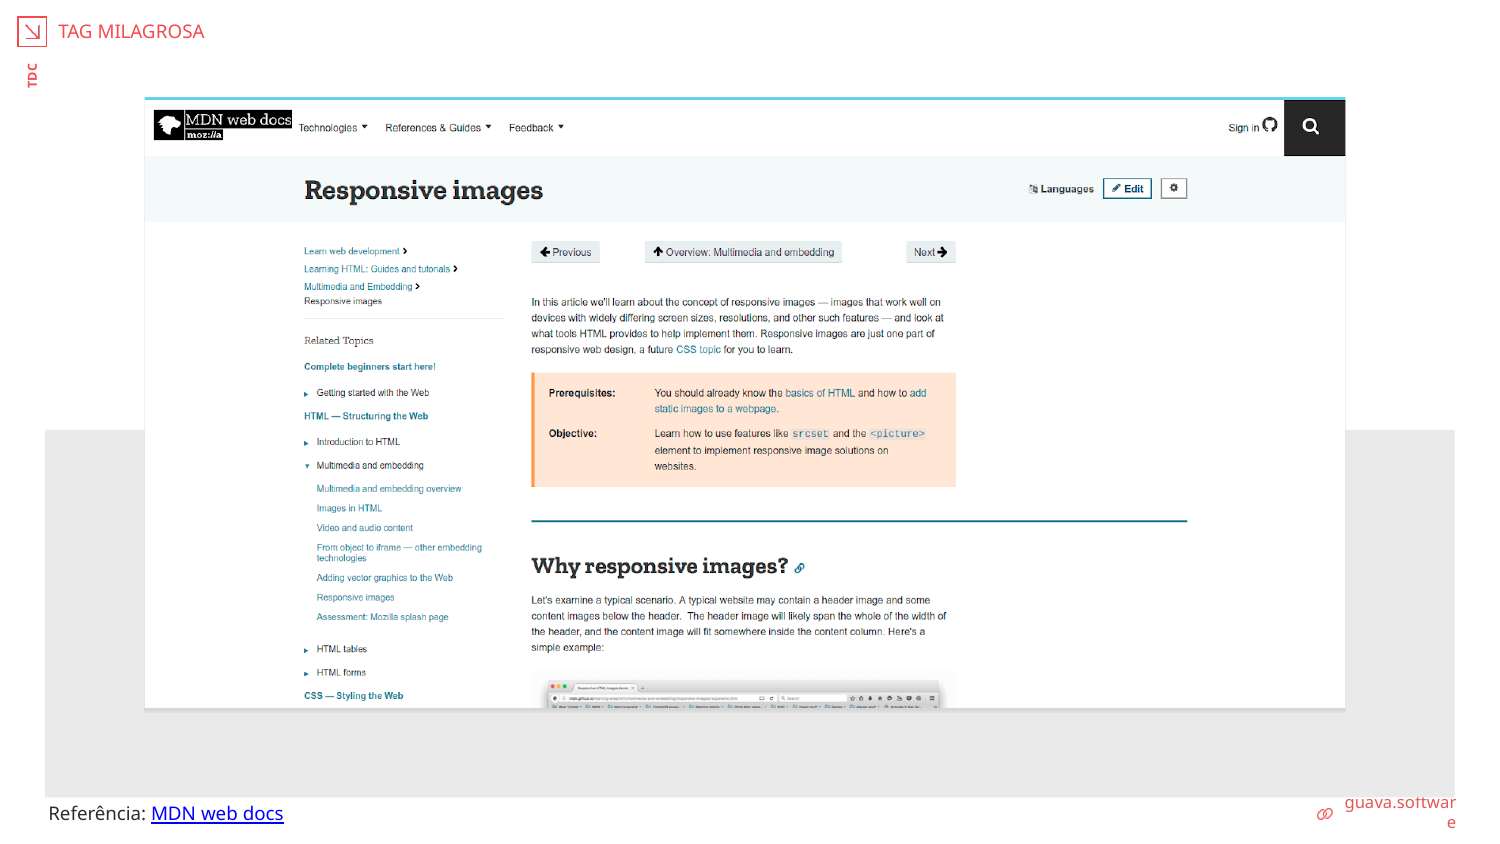

# TAG MILAGROSA
TDC
Referência: MDN web docs